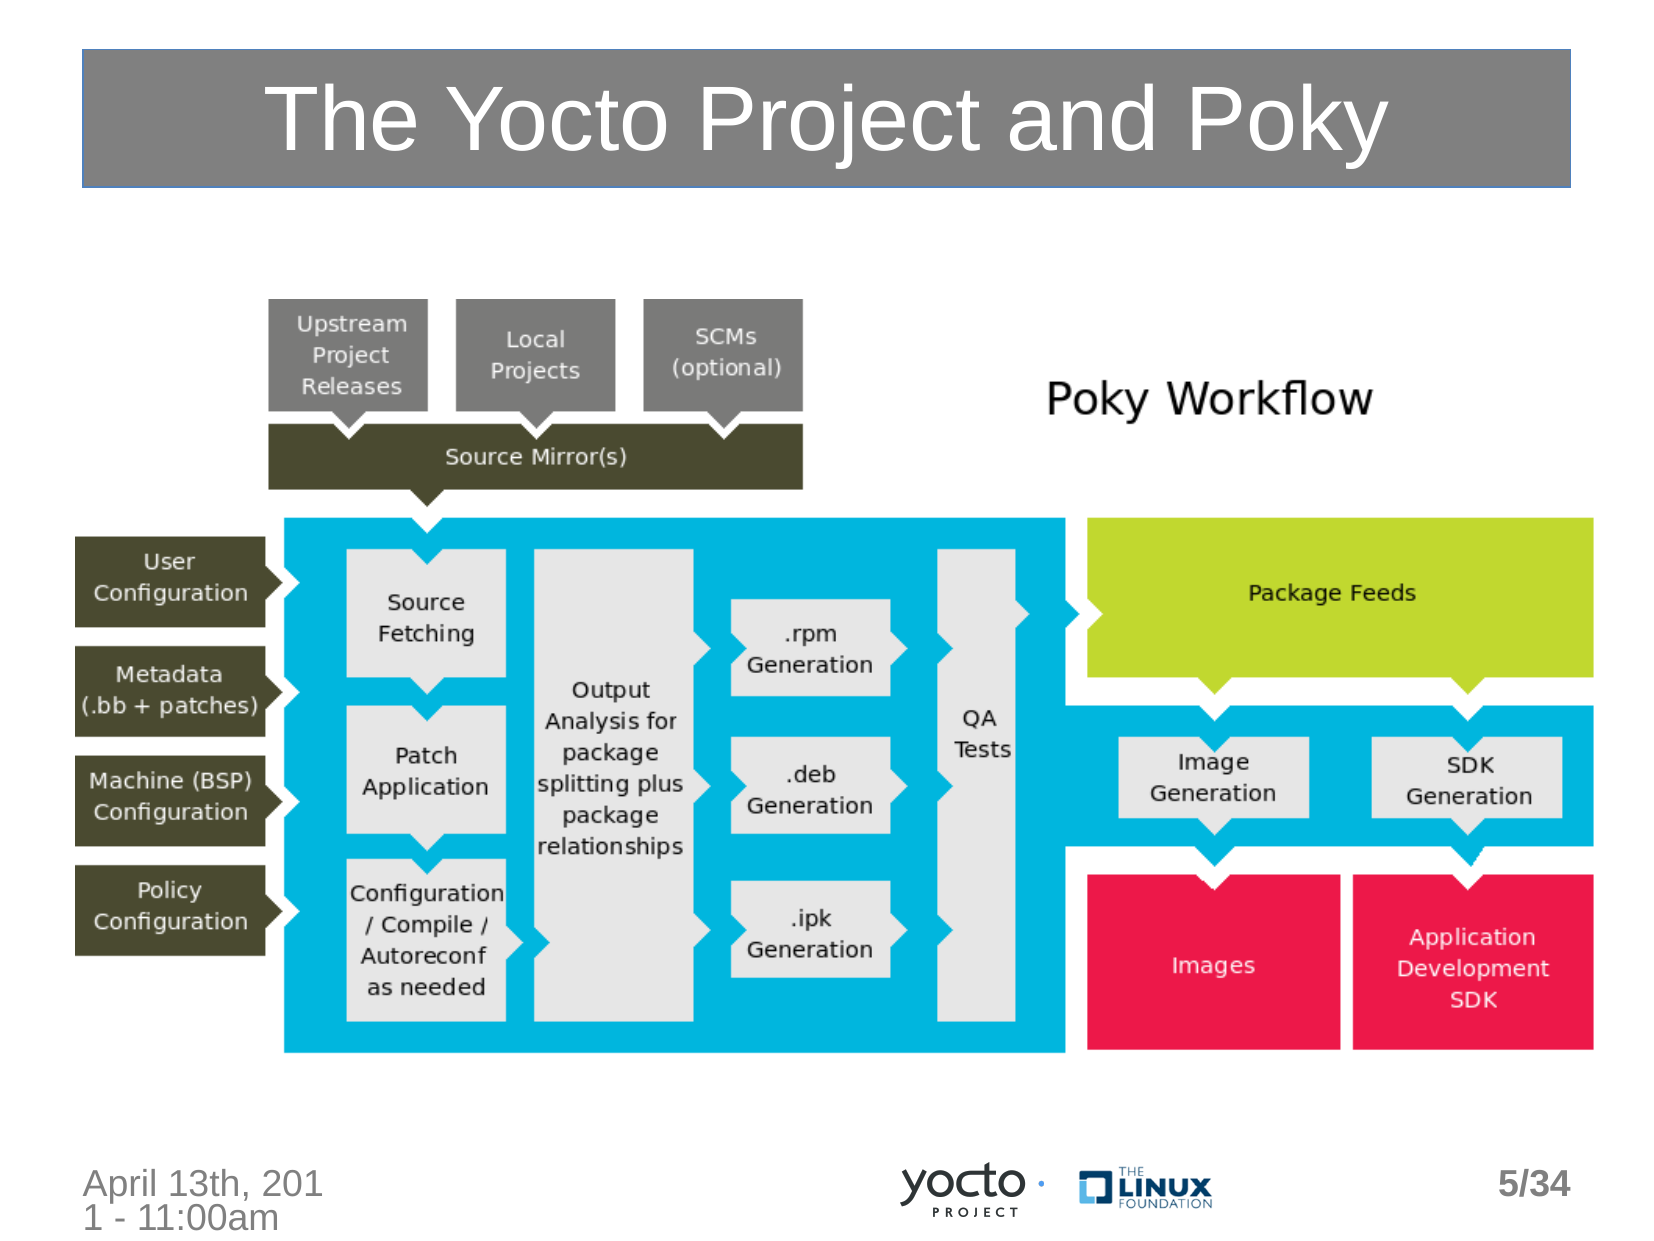

# The Yocto Project and Poky
April 13th, 2011 - 11:00am
5